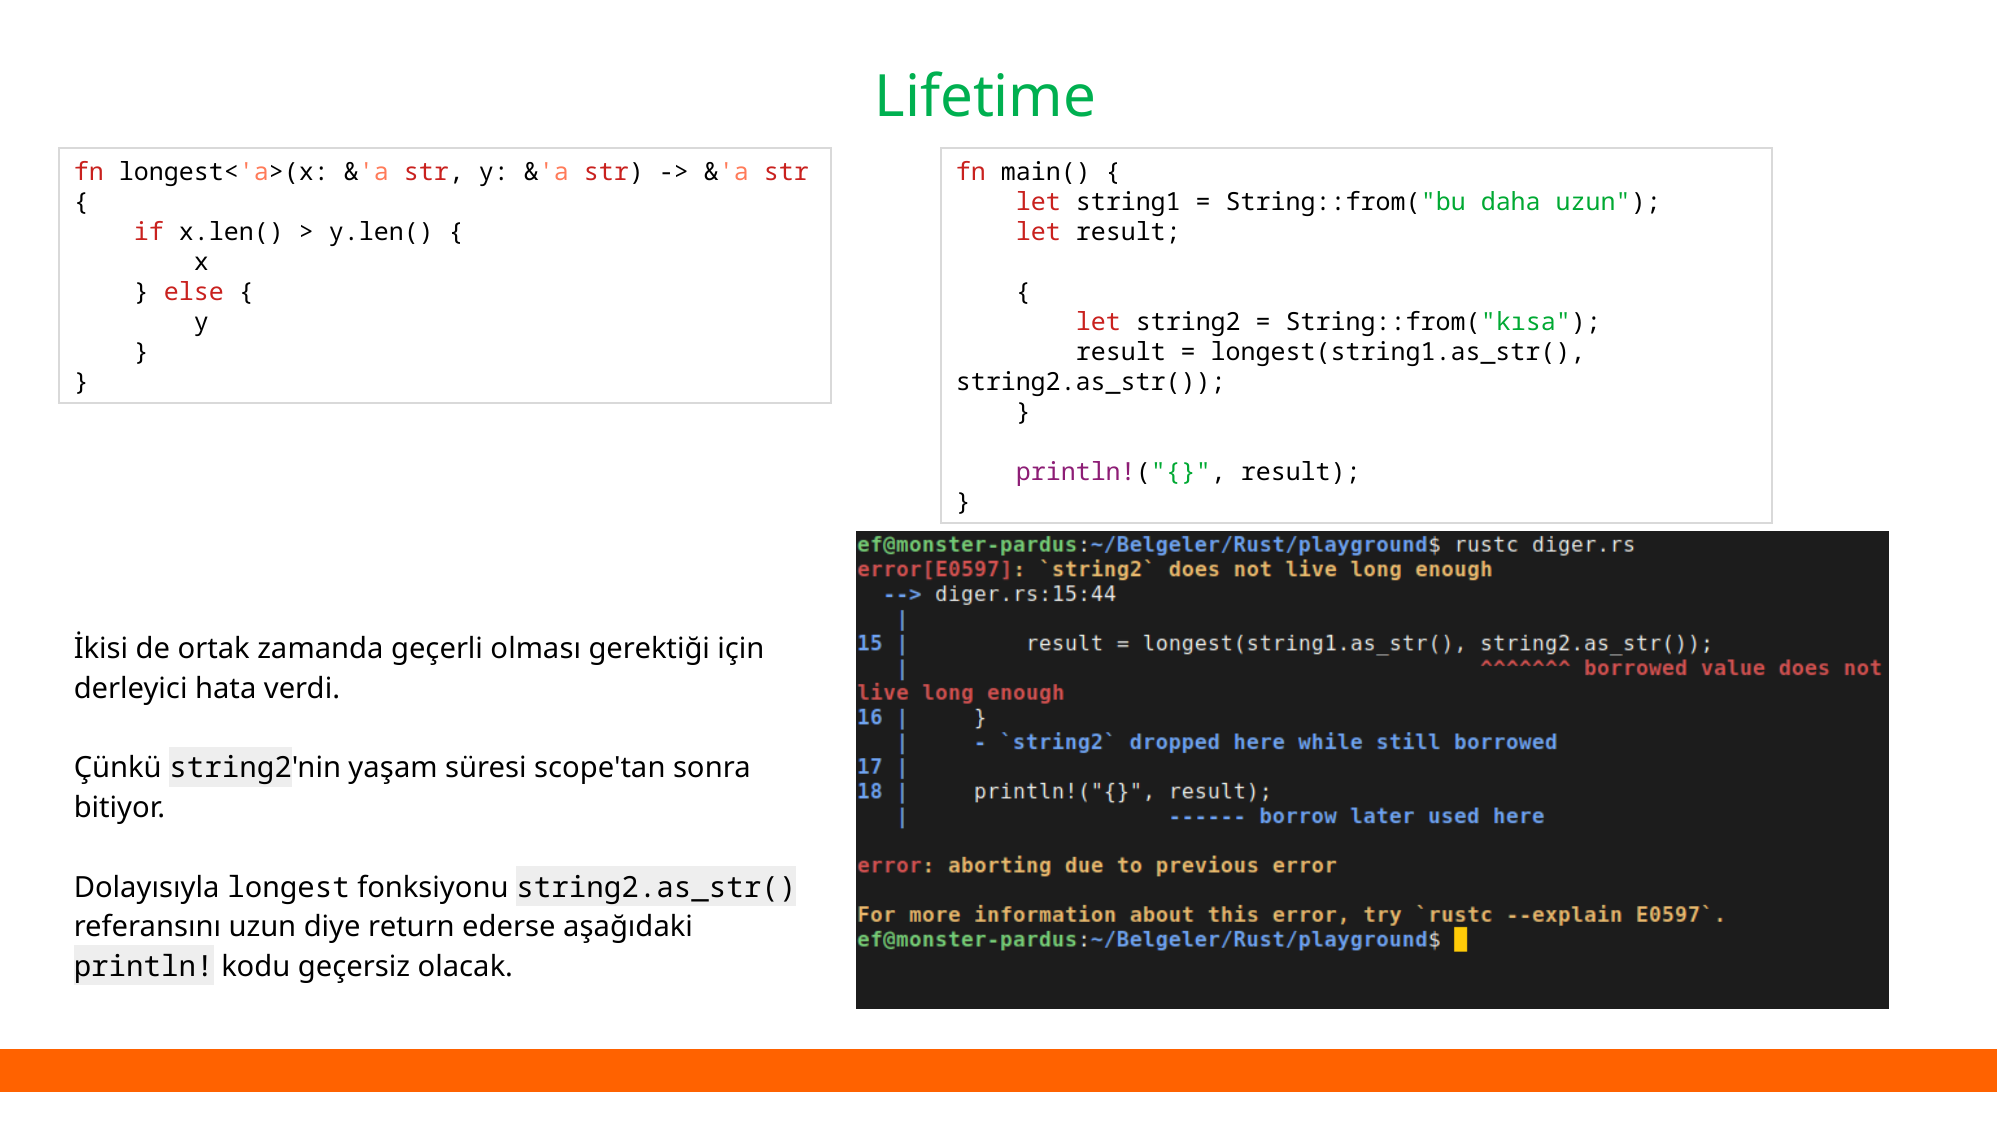

# Lifetime
fn longest<'a>(x: &'a str, y: &'a str) -> &'a str {
 if x.len() > y.len() {
 x
 } else {
 y
 }
}
fn main() {
 let string1 = String::from("bu daha uzun");
 let result;
 {
 let string2 = String::from("kısa");
 result = longest(string1.as_str(), string2.as_str());
 }
 println!("{}", result);
}
İkisi de ortak zamanda geçerli olması gerektiği için derleyici hata verdi.
Çünkü string2'nin yaşam süresi scope'tan sonra bitiyor.
Dolayısıyla longest fonksiyonu string2.as_str() referansını uzun diye return ederse aşağıdaki println! kodu geçersiz olacak.